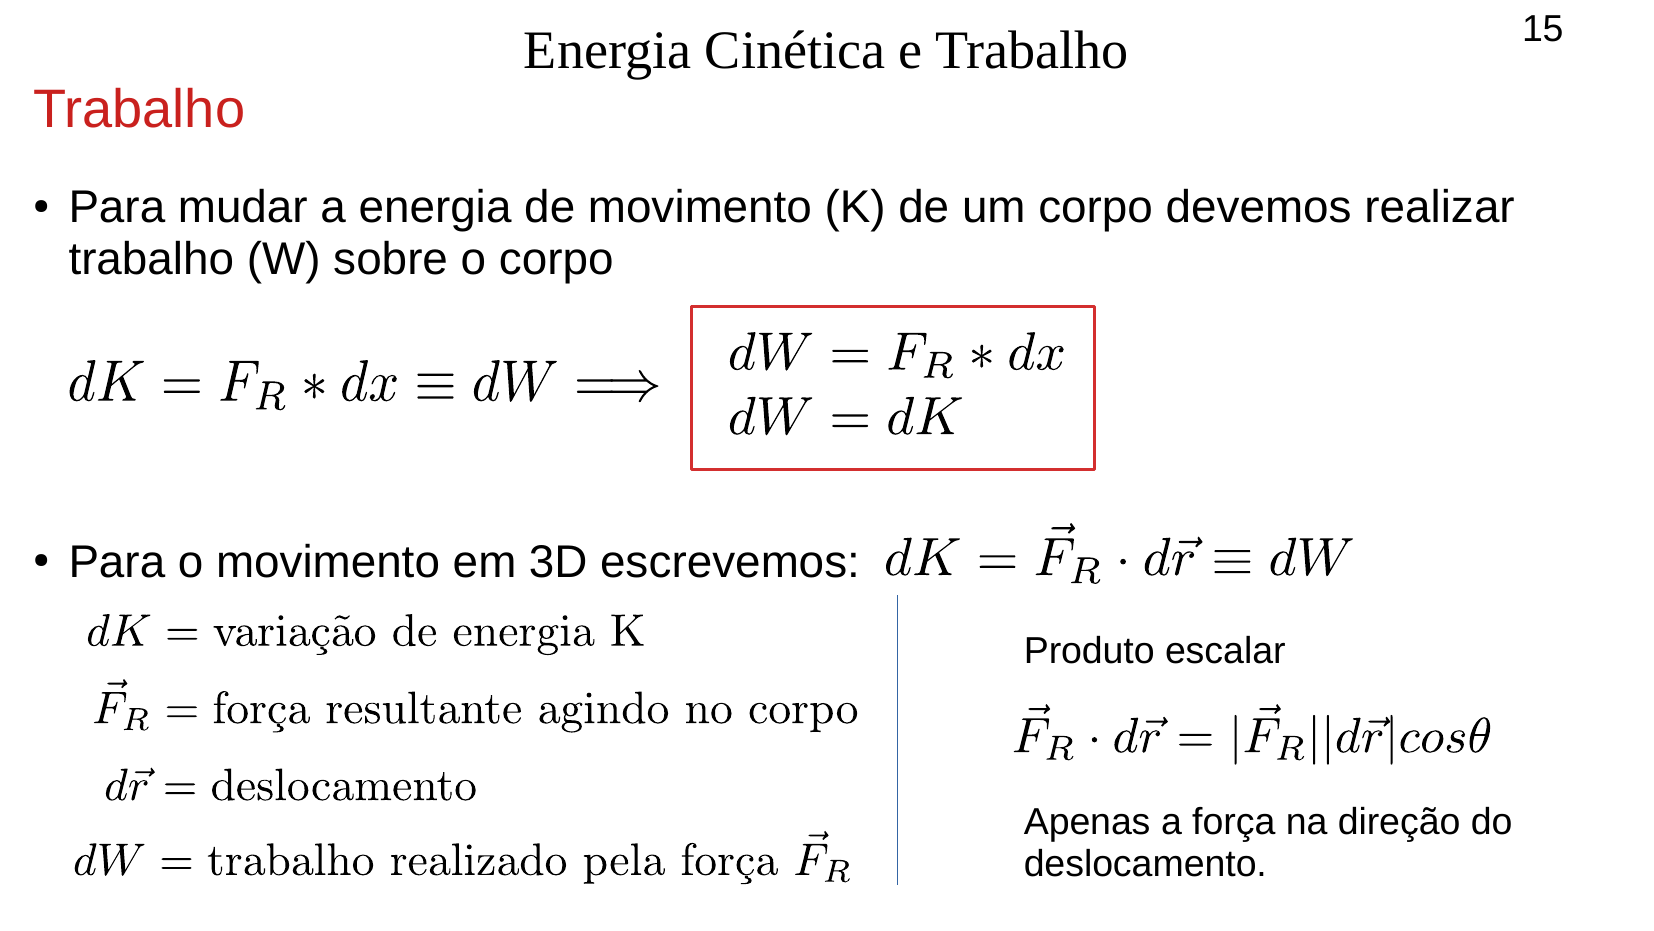

Energia Cinética e Trabalho
Trabalho
Para mudar a energia de movimento (K) de um corpo devemos realizar trabalho (W) sobre o corpo
Para o movimento em 3D escrevemos:
Produto escalar
Apenas a força na direção do
deslocamento.